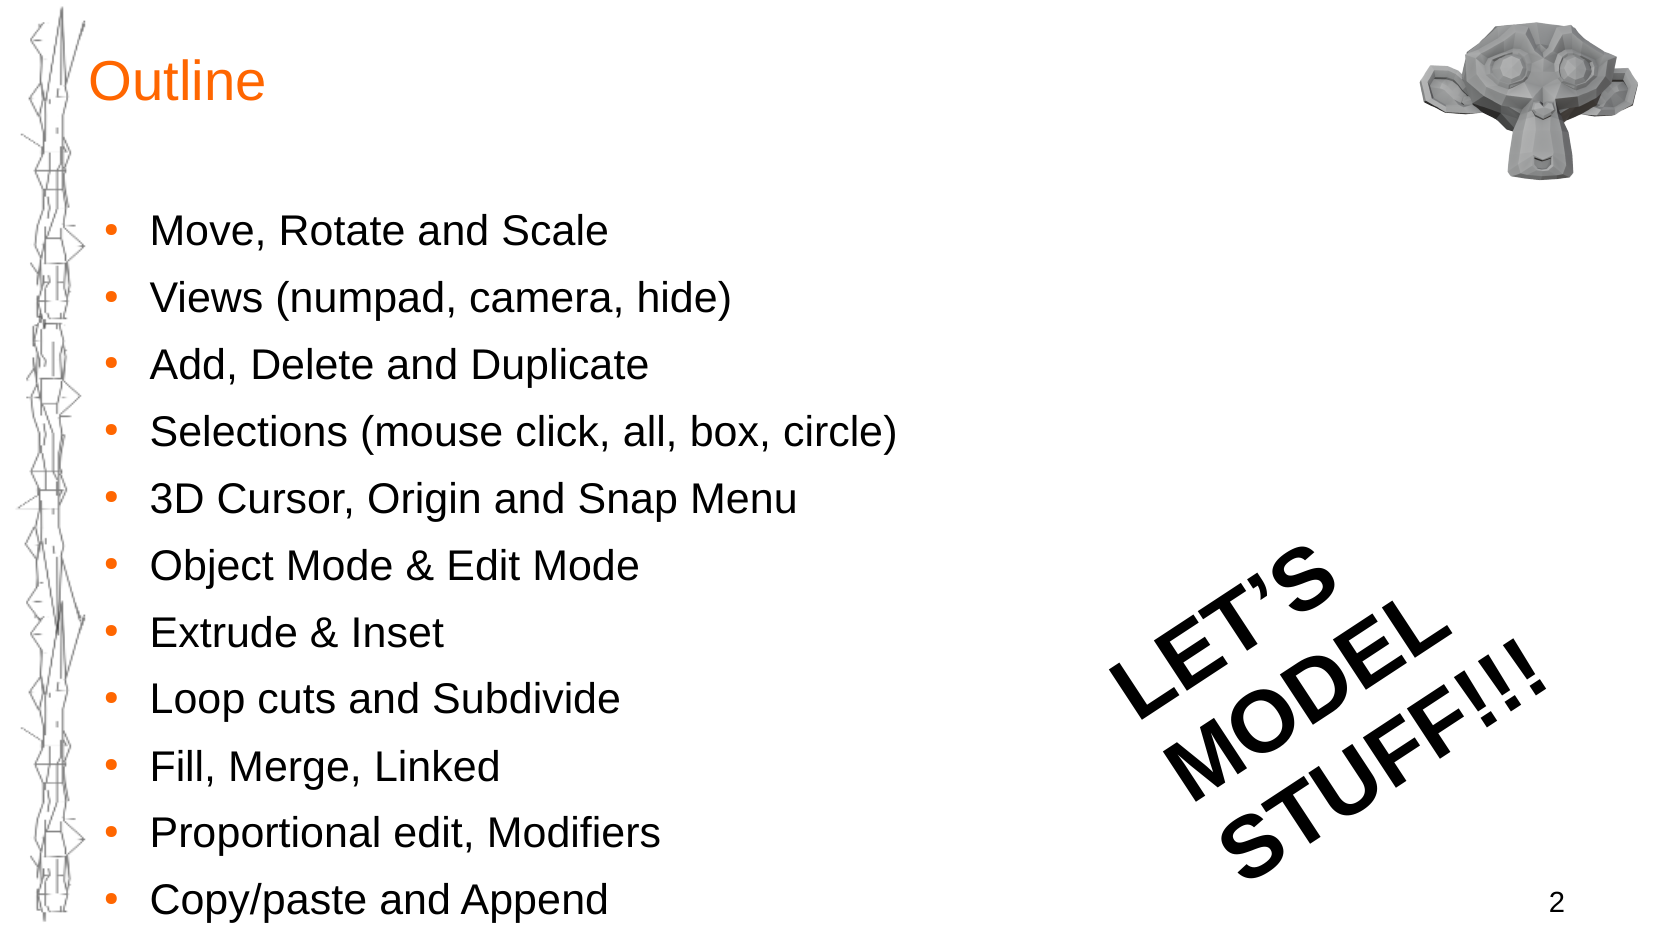

# Outline
Move, Rotate and Scale
Views (numpad, camera, hide)
Add, Delete and Duplicate
Selections (mouse click, all, box, circle)
3D Cursor, Origin and Snap Menu
Object Mode & Edit Mode
Extrude & Inset
Loop cuts and Subdivide
Fill, Merge, Linked
Proportional edit, Modifiers
Copy/paste and Append
LET’S MODEL STUFF!!!
2